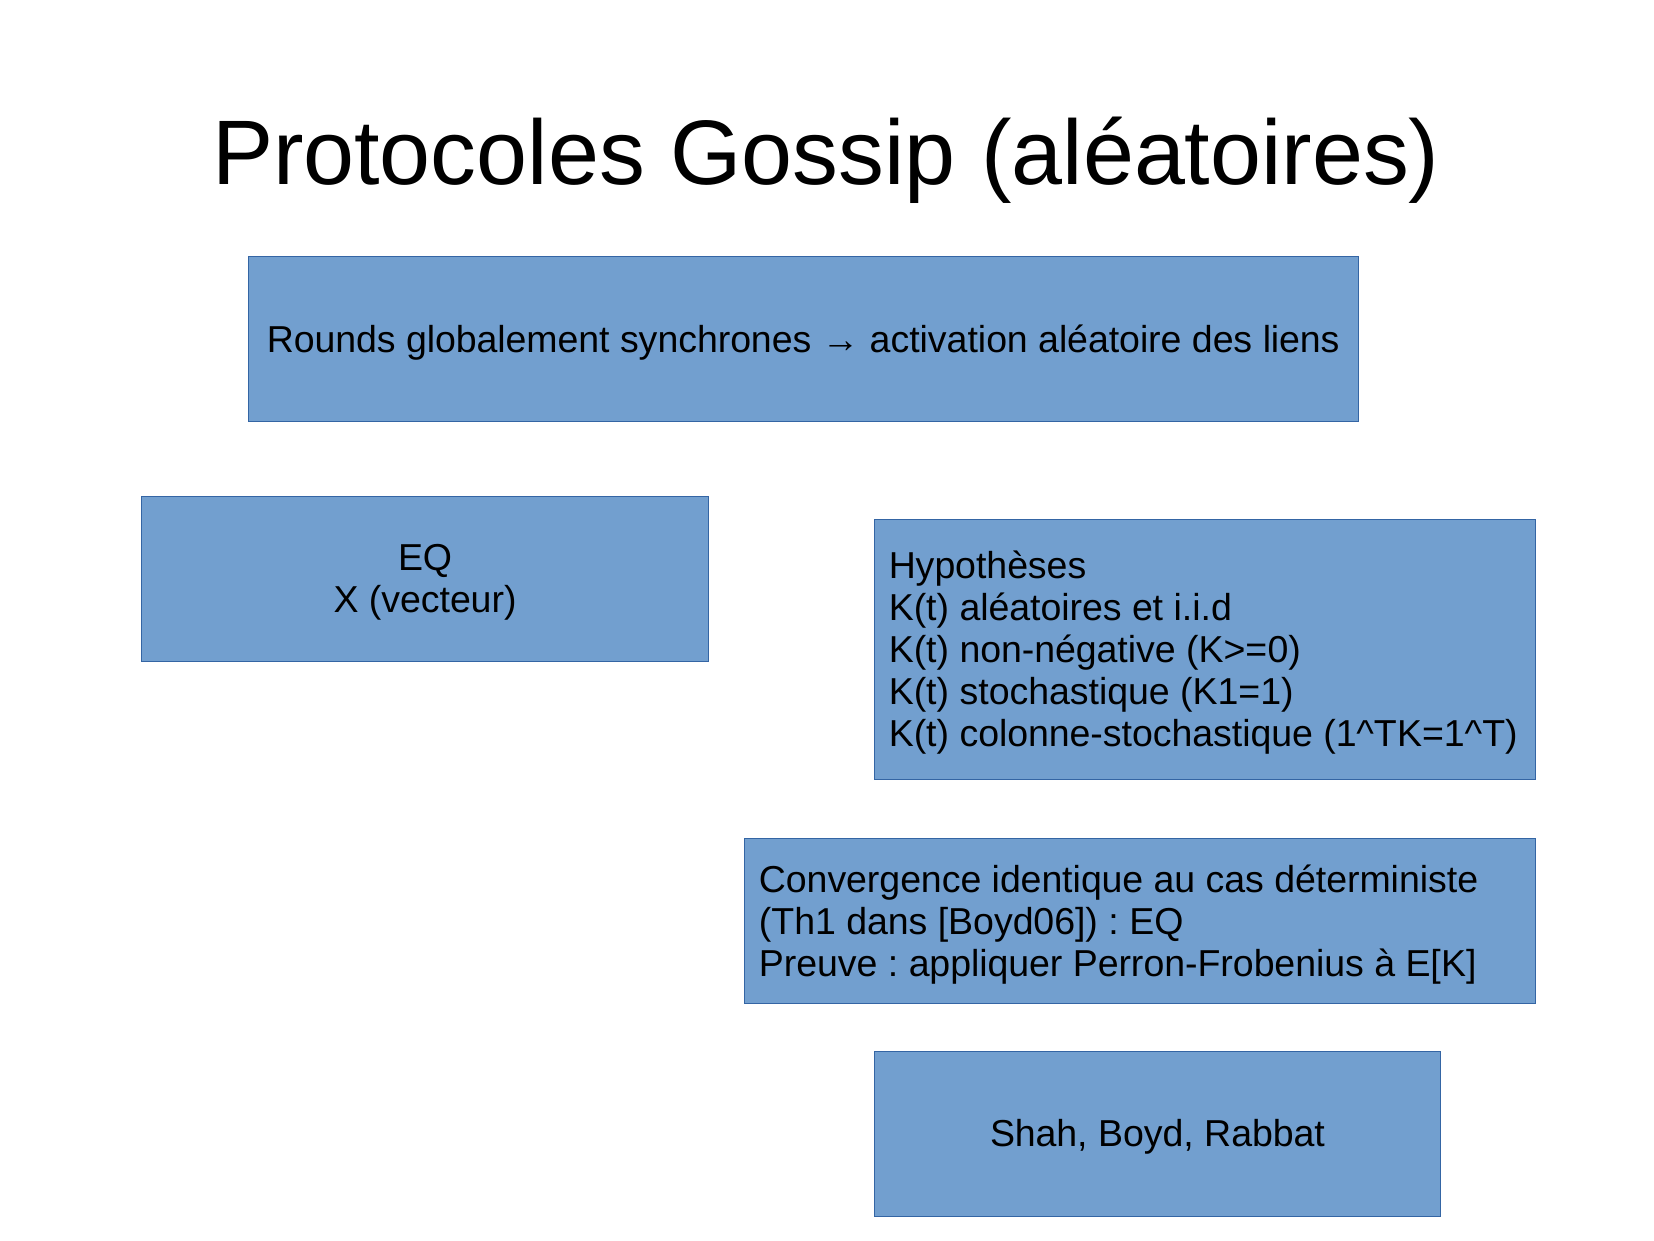

# Protocoles Gossip (aléatoires)
Rounds globalement synchrones → activation aléatoire des liens
EQ
X (vecteur)
Hypothèses
K(t) aléatoires et i.i.d
K(t) non-négative (K>=0)
K(t) stochastique (K1=1)
K(t) colonne-stochastique (1^TK=1^T)
Convergence identique au cas déterministe
(Th1 dans [Boyd06]) : EQ
Preuve : appliquer Perron-Frobenius à E[K]
Shah, Boyd, Rabbat